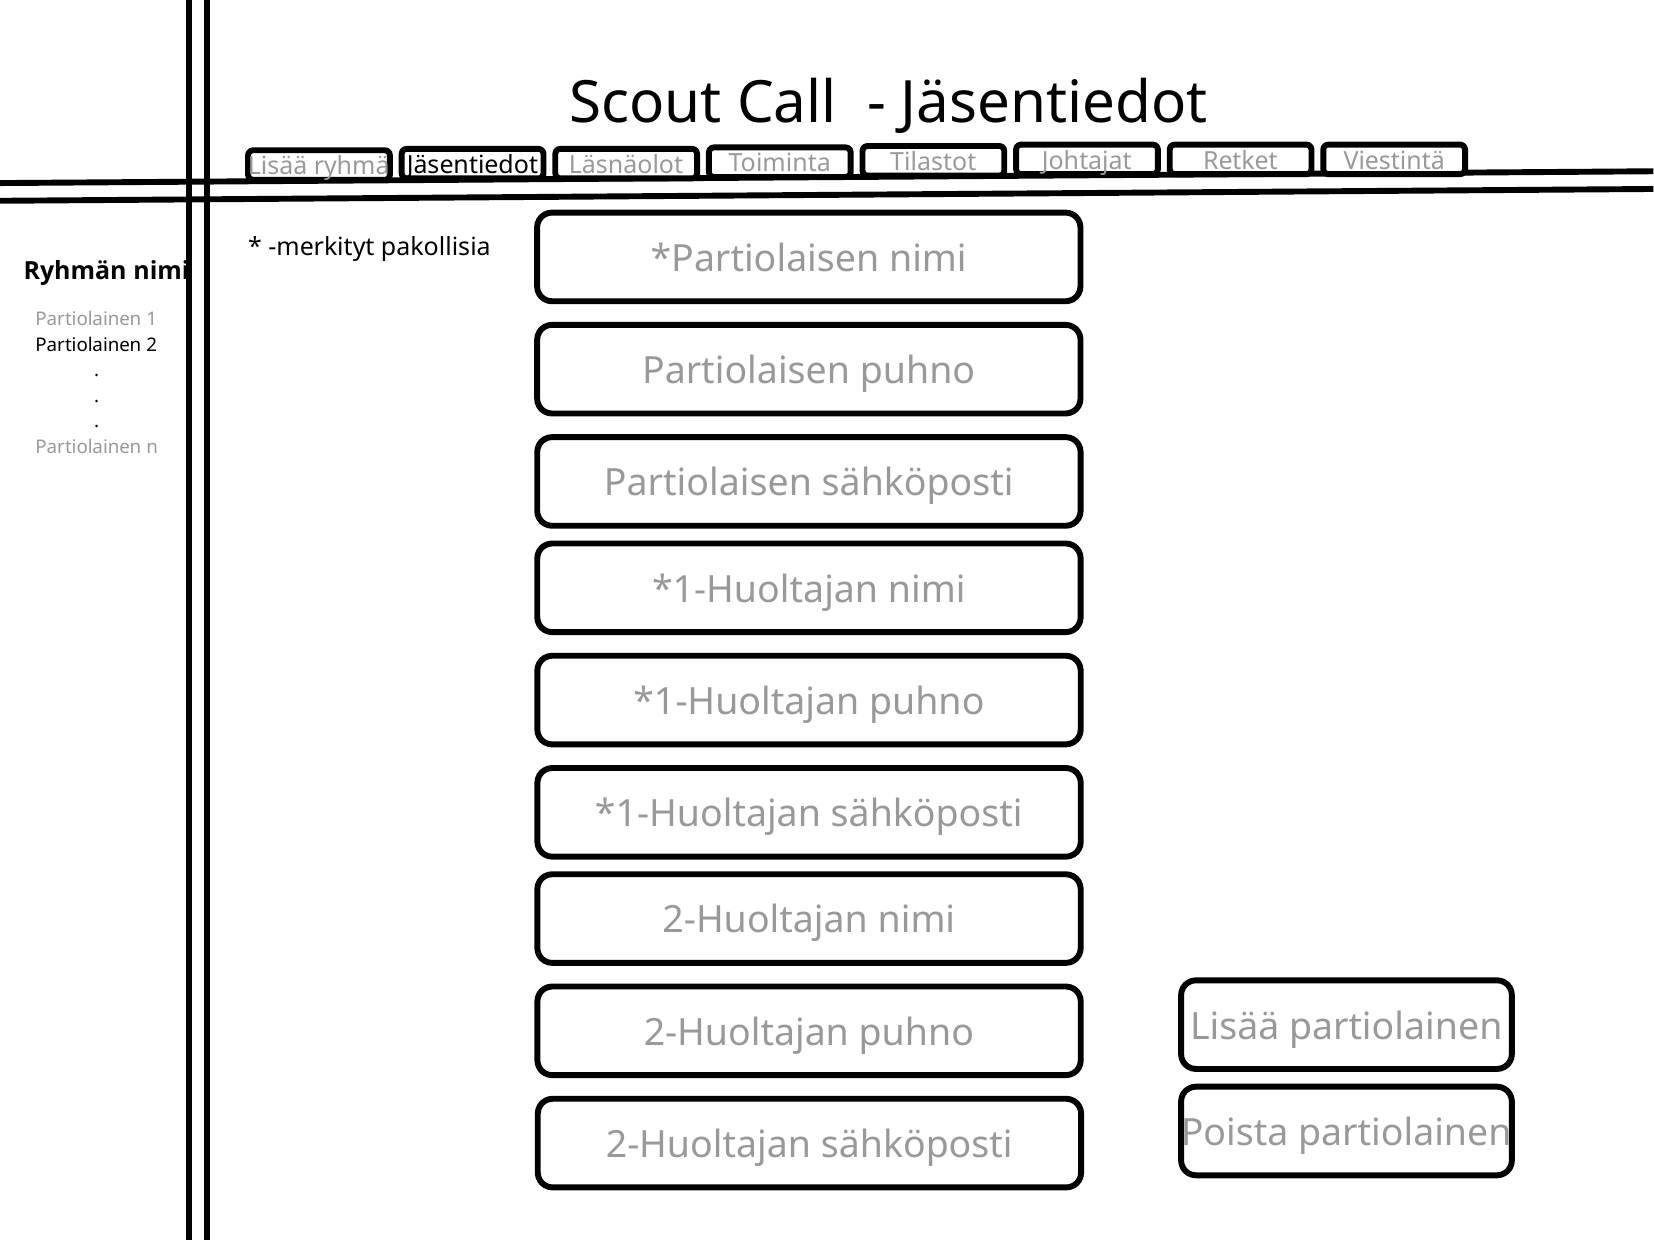

Scout Call - Jäsentiedot
Johtajat
Retket
Viestintä
Tilastot
Toiminta
Jäsentiedot
Läsnäolot
Lisää ryhmä
*Partiolaisen nimi
* -merkityt pakollisia
Ryhmän nimi
Partiolainen 1
Partiolainen 2
.
.
.
Partiolainen n
Partiolaisen puhno
Partiolaisen sähköposti
*1-Huoltajan nimi
*1-Huoltajan puhno
*1-Huoltajan sähköposti
2-Huoltajan nimi
Lisää partiolainen
2-Huoltajan puhno
Poista partiolainen
2-Huoltajan sähköposti